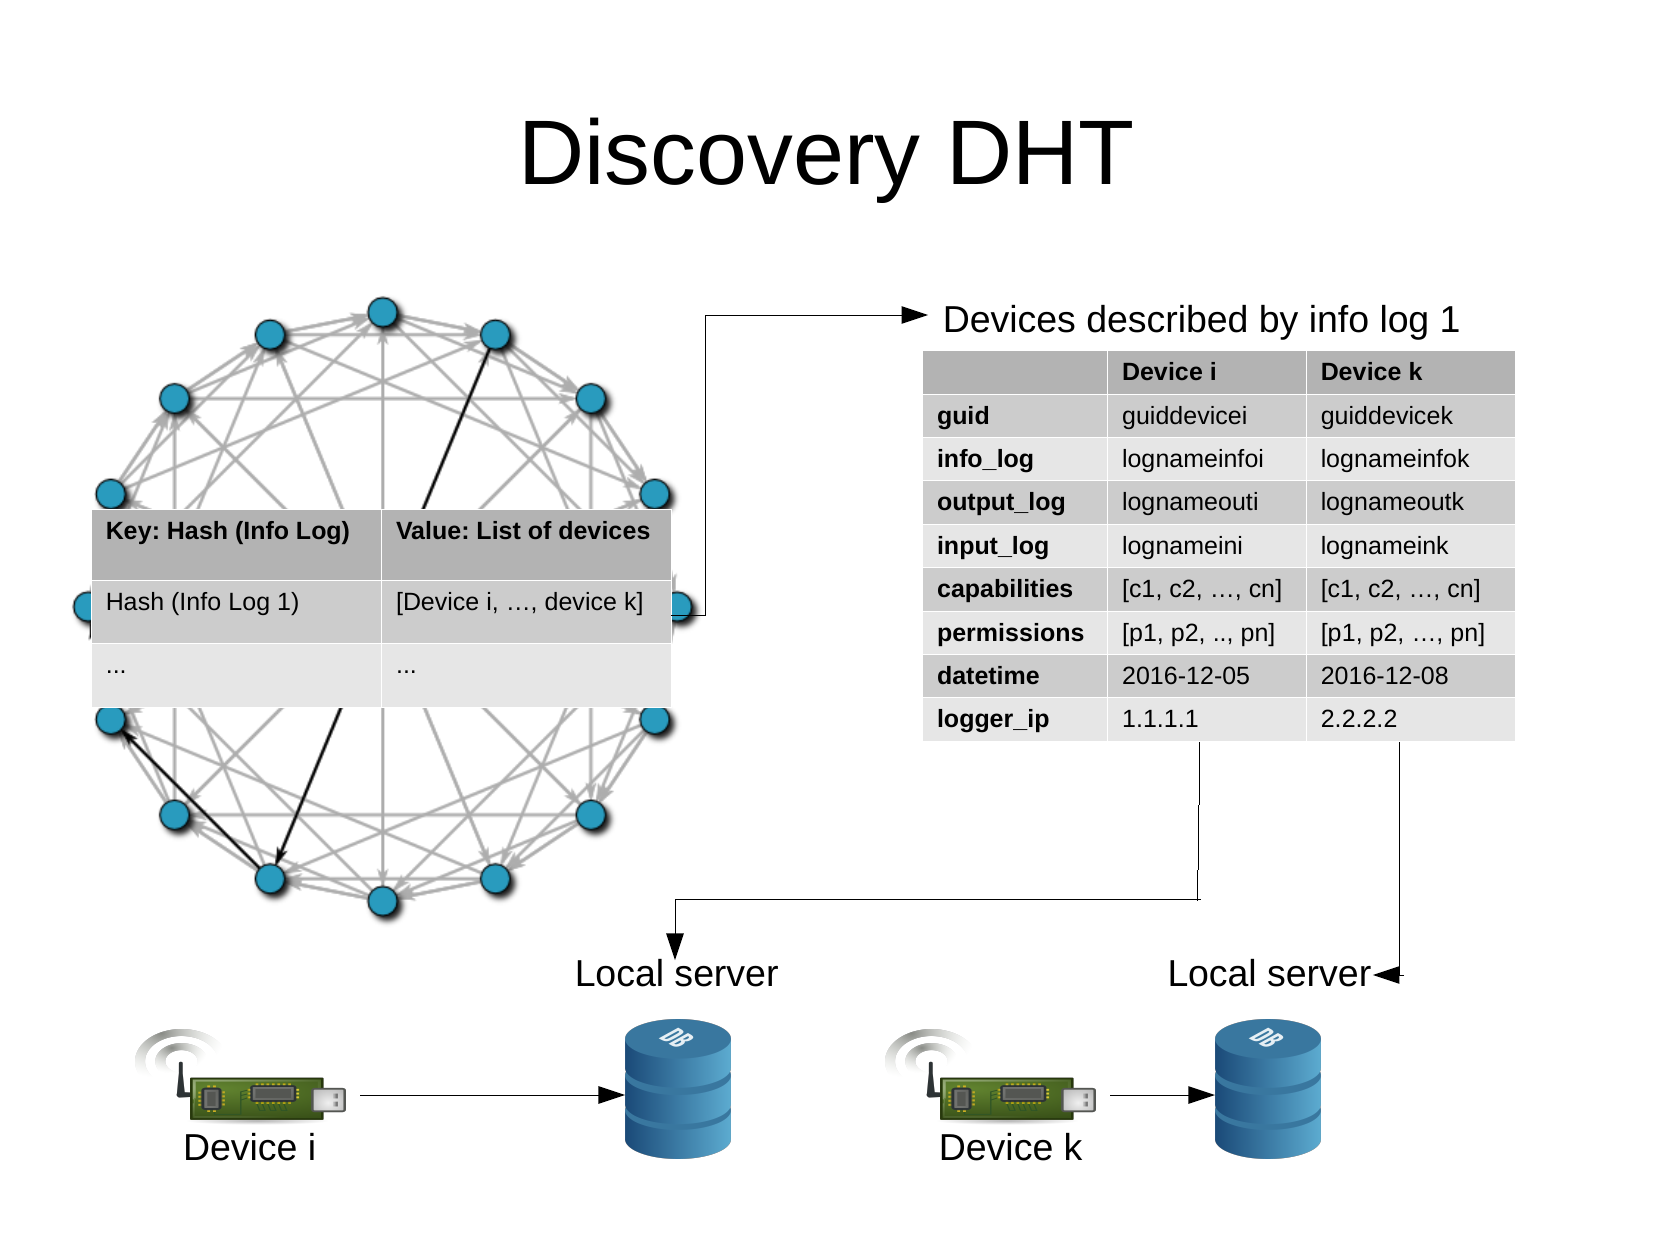

# Discovery DHT
Devices described by info log 1
| | Device i | Device k |
| --- | --- | --- |
| guid | guiddevicei | guiddevicek |
| info\_log | lognameinfoi | lognameinfok |
| output\_log | lognameouti | lognameoutk |
| input\_log | lognameini | lognameink |
| capabilities | [c1, c2, …, cn] | [c1, c2, …, cn] |
| permissions | [p1, p2, .., pn] | [p1, p2, …, pn] |
| datetime | 2016-12-05 | 2016-12-08 |
| logger\_ip | 1.1.1.1 | 2.2.2.2 |
| Key: Hash (Info Log) | Value: List of devices |
| --- | --- |
| Hash (Info Log 1) | [Device i, …, device k] |
| ... | ... |
Local server
Local server
Device i
Device k